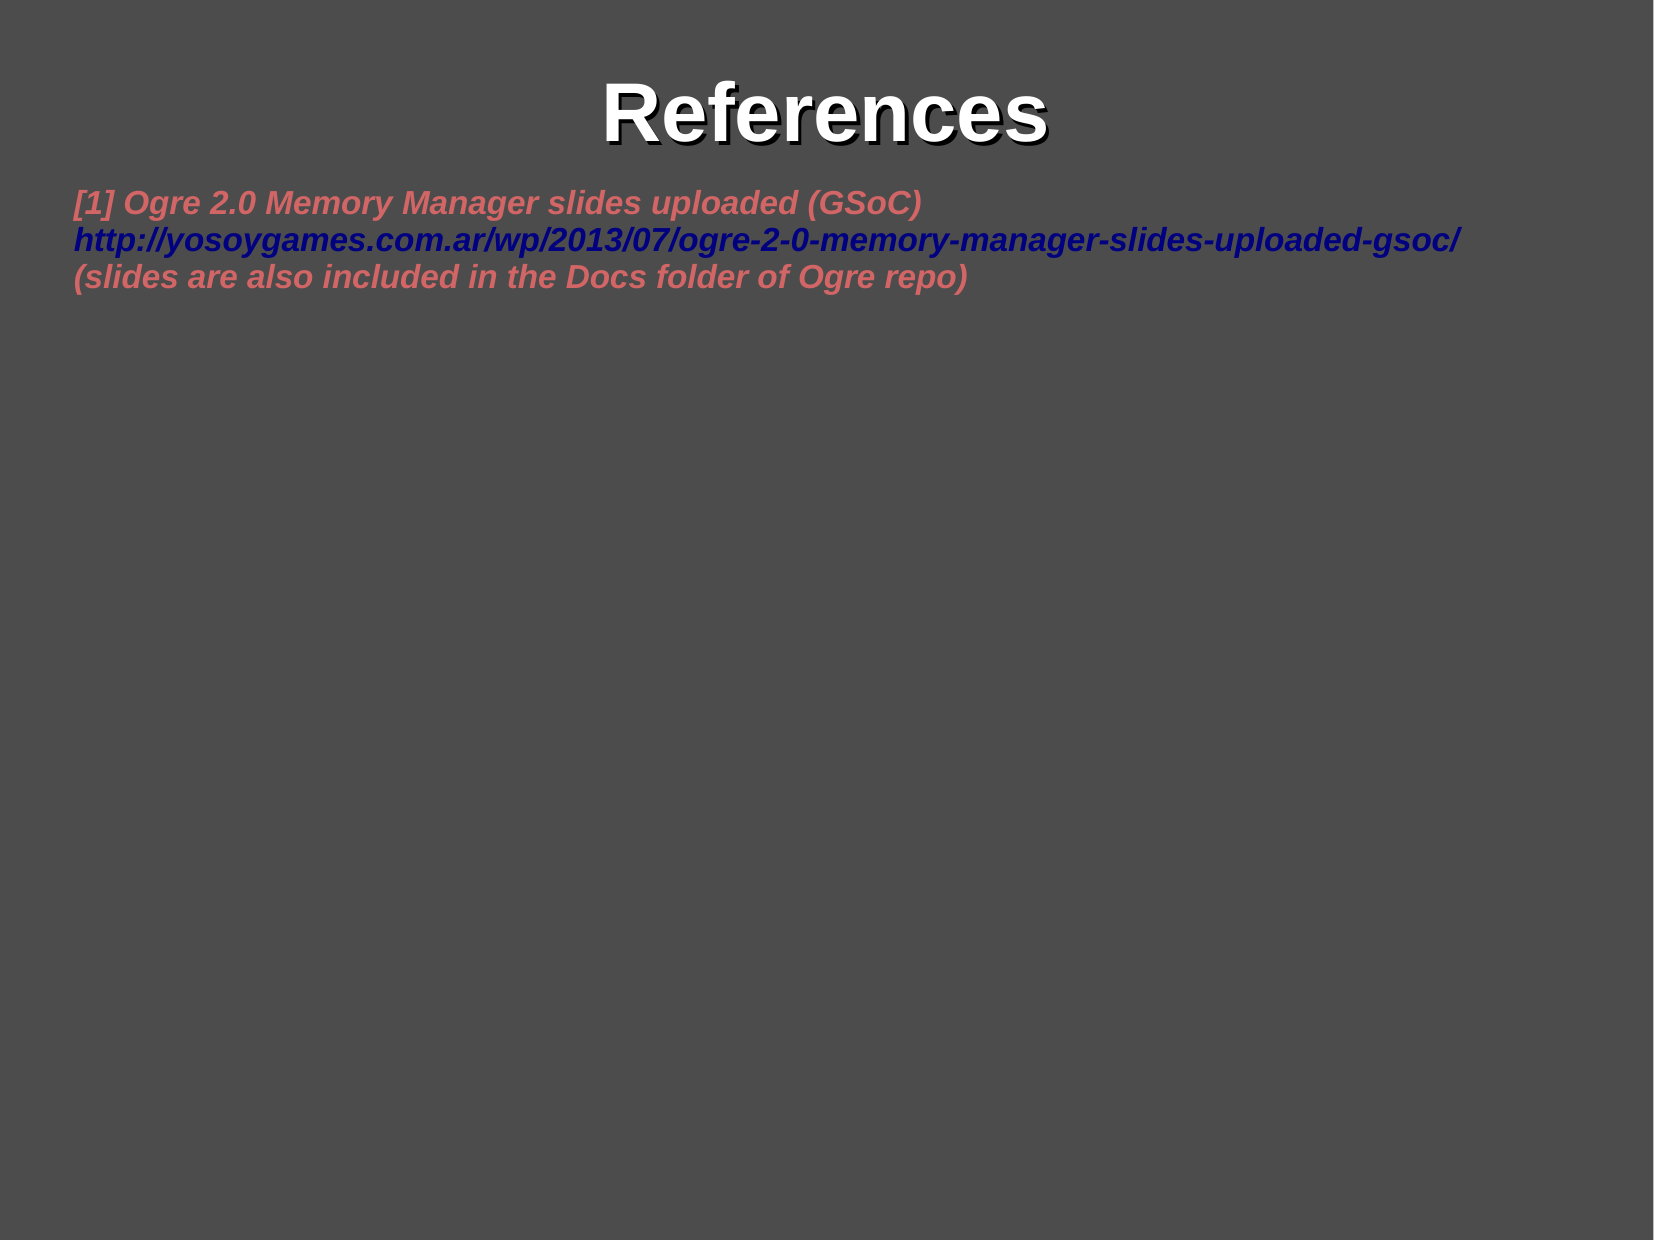

References
[1] Ogre 2.0 Memory Manager slides uploaded (GSoC) http://yosoygames.com.ar/wp/2013/07/ogre-2-0-memory-manager-slides-uploaded-gsoc/
(slides are also included in the Docs folder of Ogre repo)